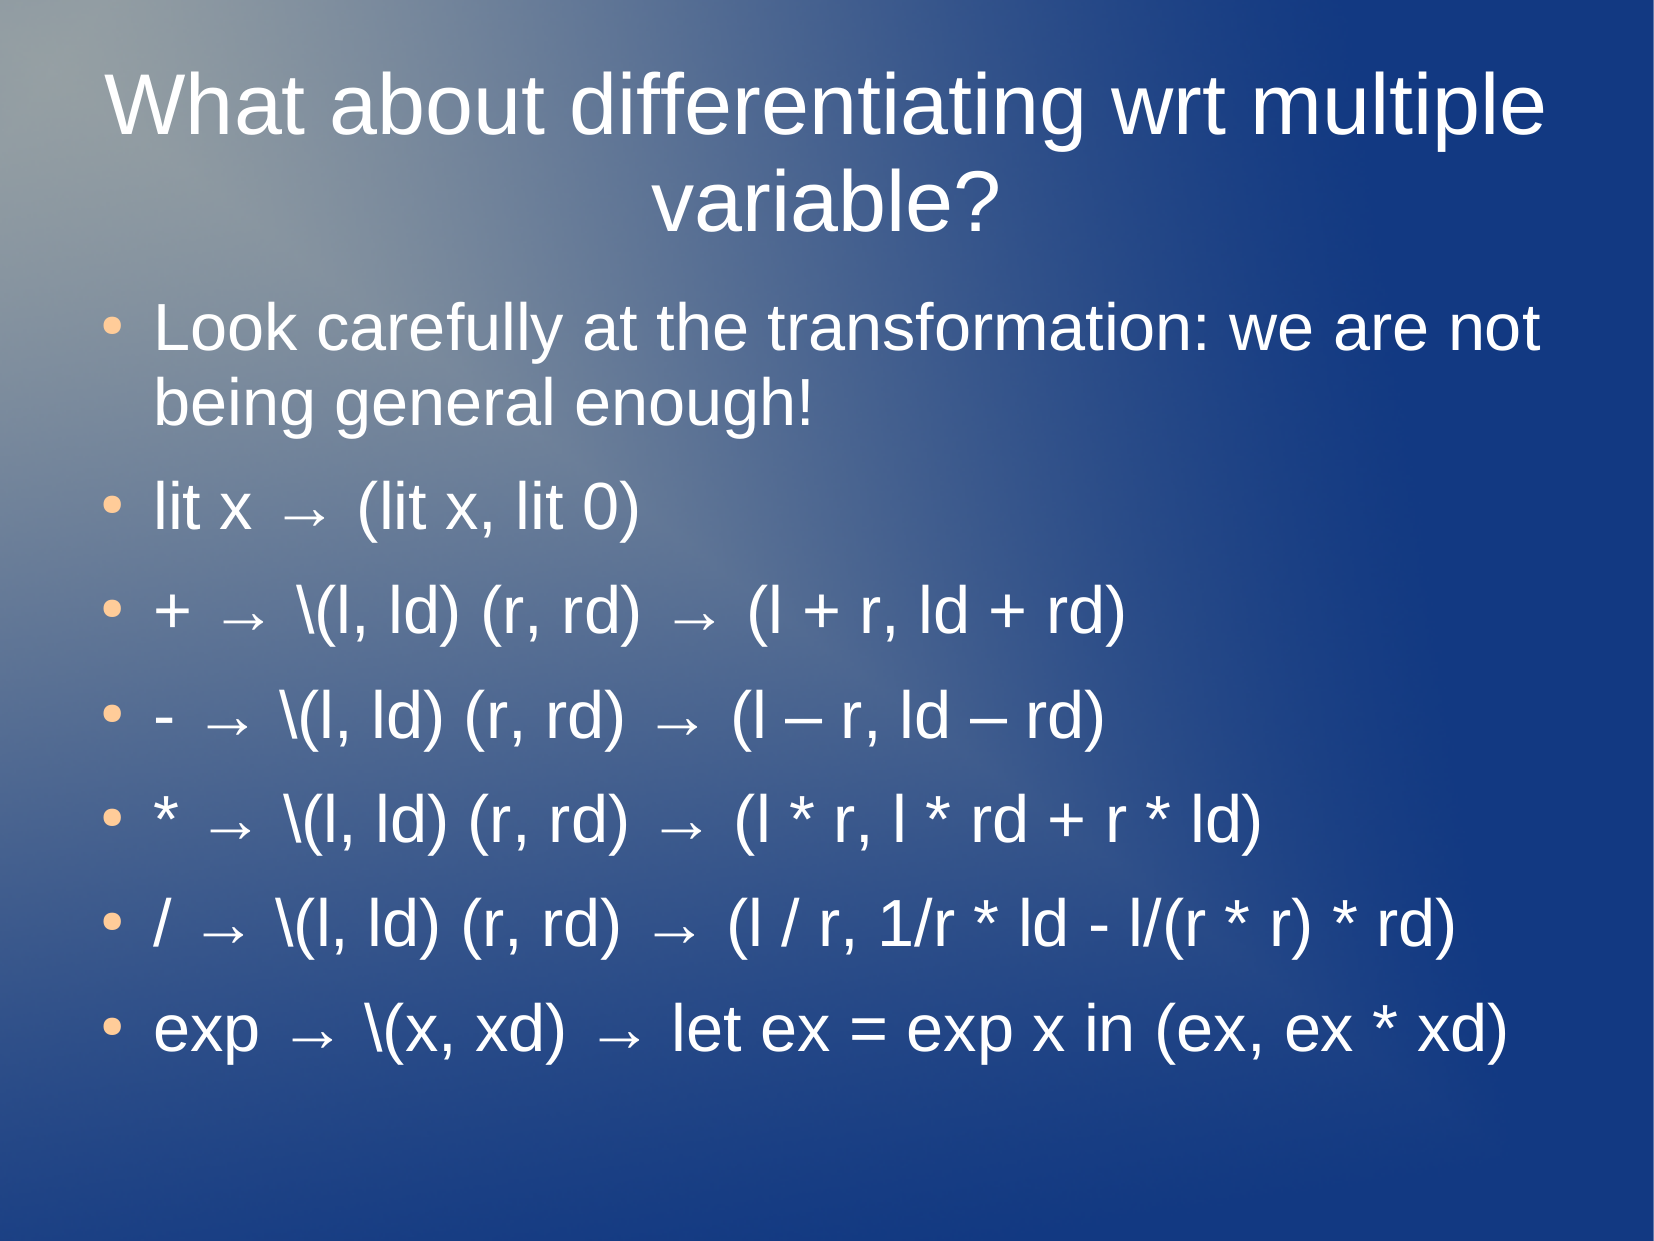

# What about differentiating wrt multiple variable?
Look carefully at the transformation: we are not being general enough!
lit x → (lit x, lit 0)
+ → \(l, ld) (r, rd) → (l + r, ld + rd)
- → \(l, ld) (r, rd) → (l – r, ld – rd)
* → \(l, ld) (r, rd) → (l * r, l * rd + r * ld)
/ → \(l, ld) (r, rd) → (l / r, 1/r * ld - l/(r * r) * rd)
exp → \(x, xd) → let ex = exp x in (ex, ex * xd)